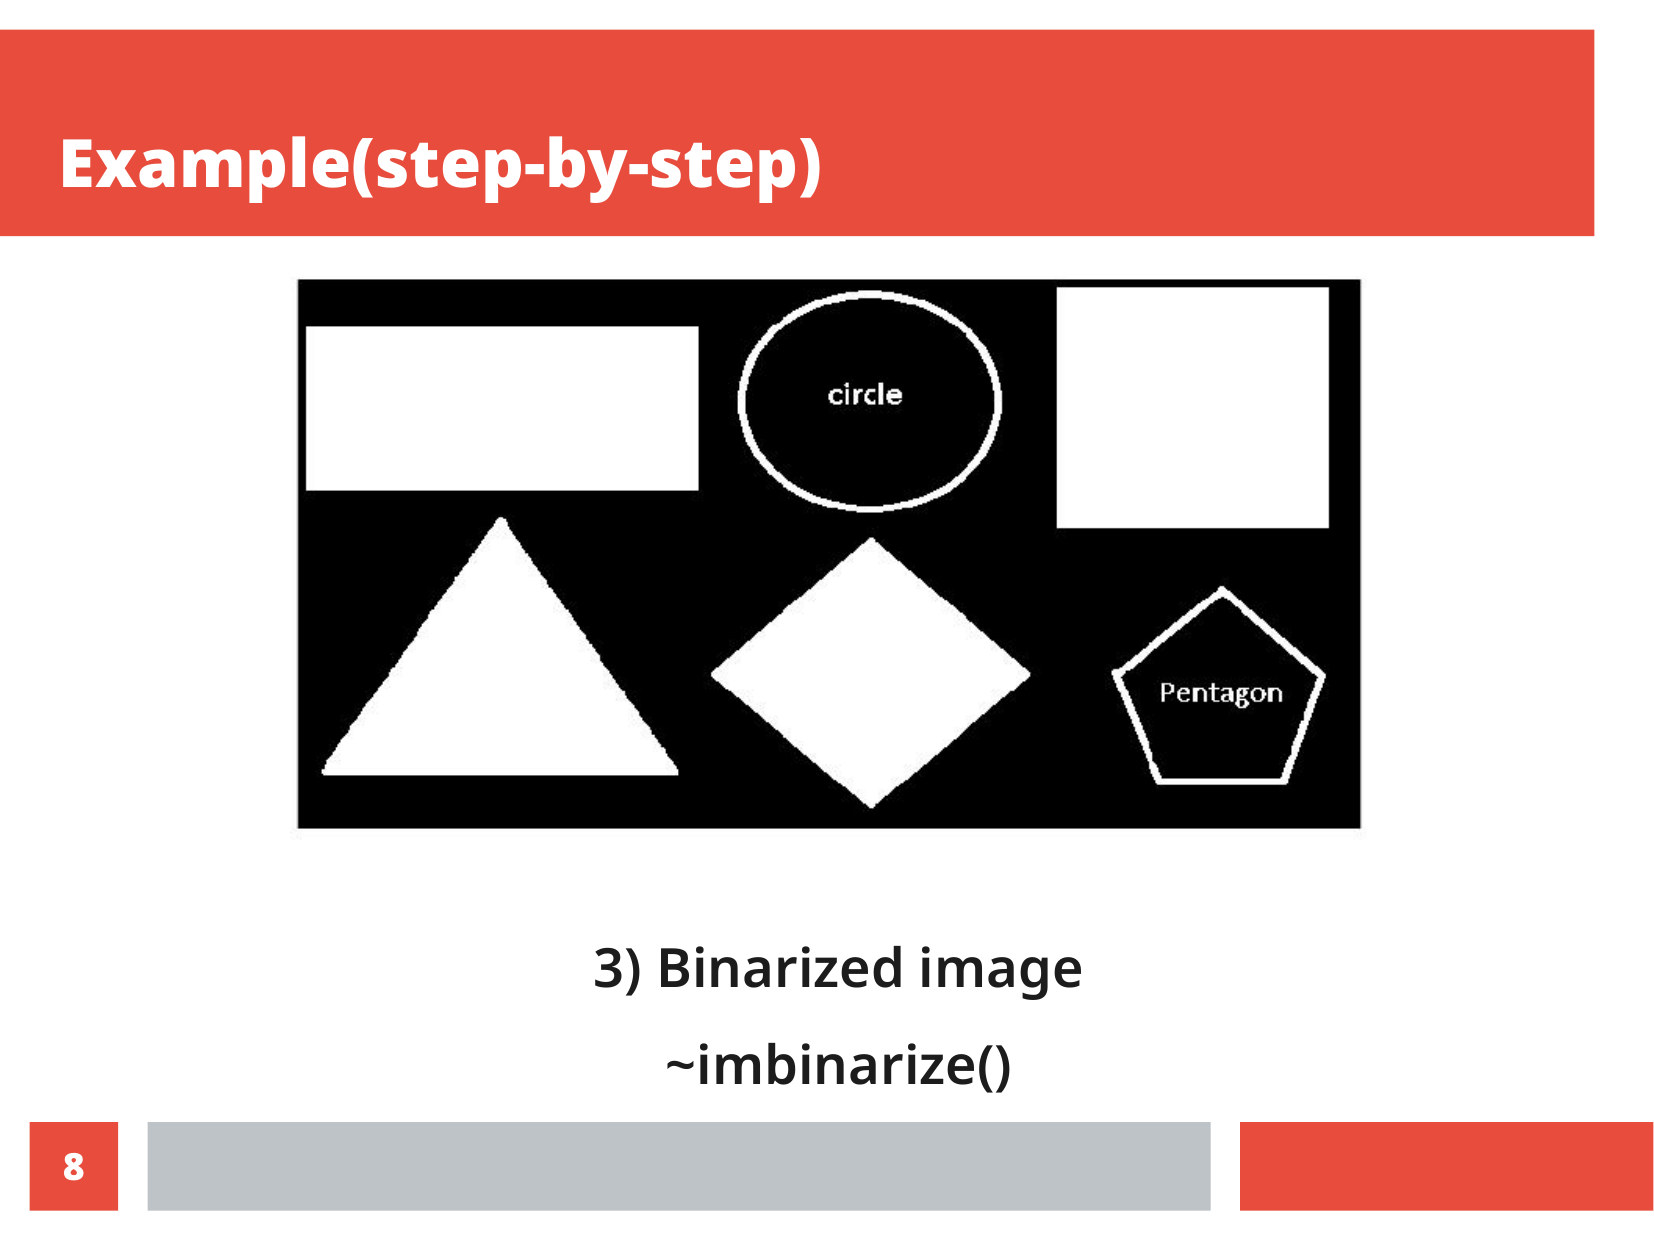

# Example(step-by-step)
3) Binarized image
~imbinarize()
8